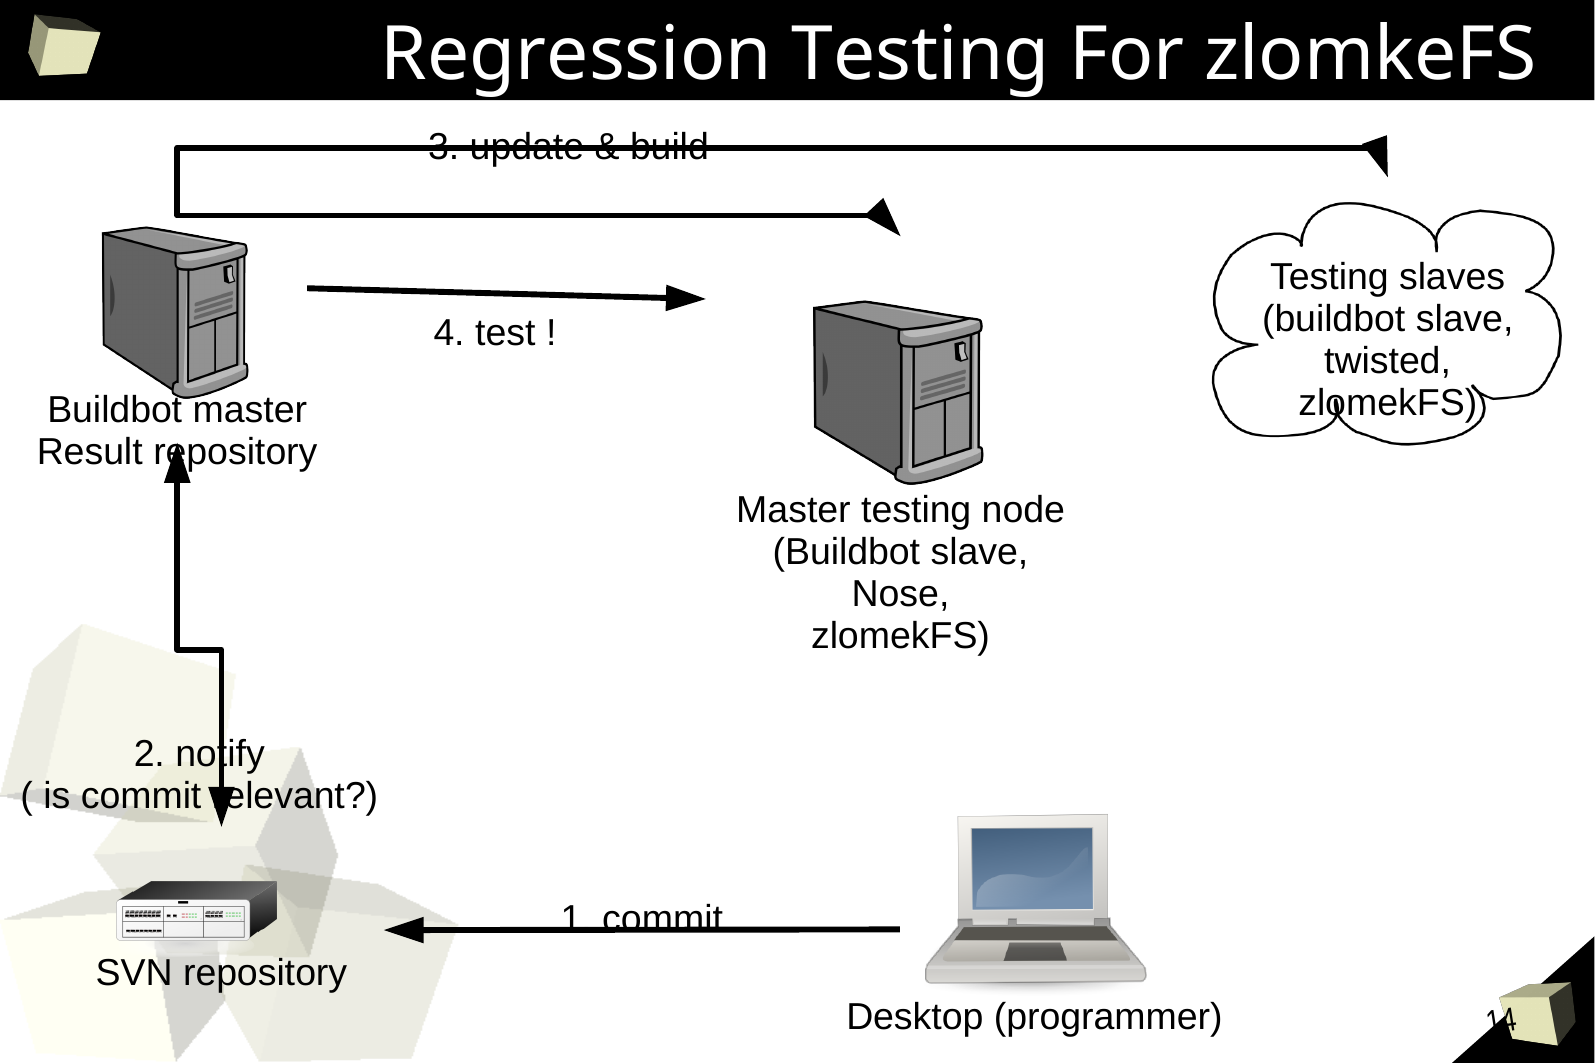

# Regression Testing For zlomkeFS
3. update & build
Buildbot master
Result repository
Testing slaves
(buildbot slave,
twisted,
zlomekFS)
Master testing node
(Buildbot slave,
Nose,
zlomekFS)
4. test !
Desktop (programmer)
SVN repository